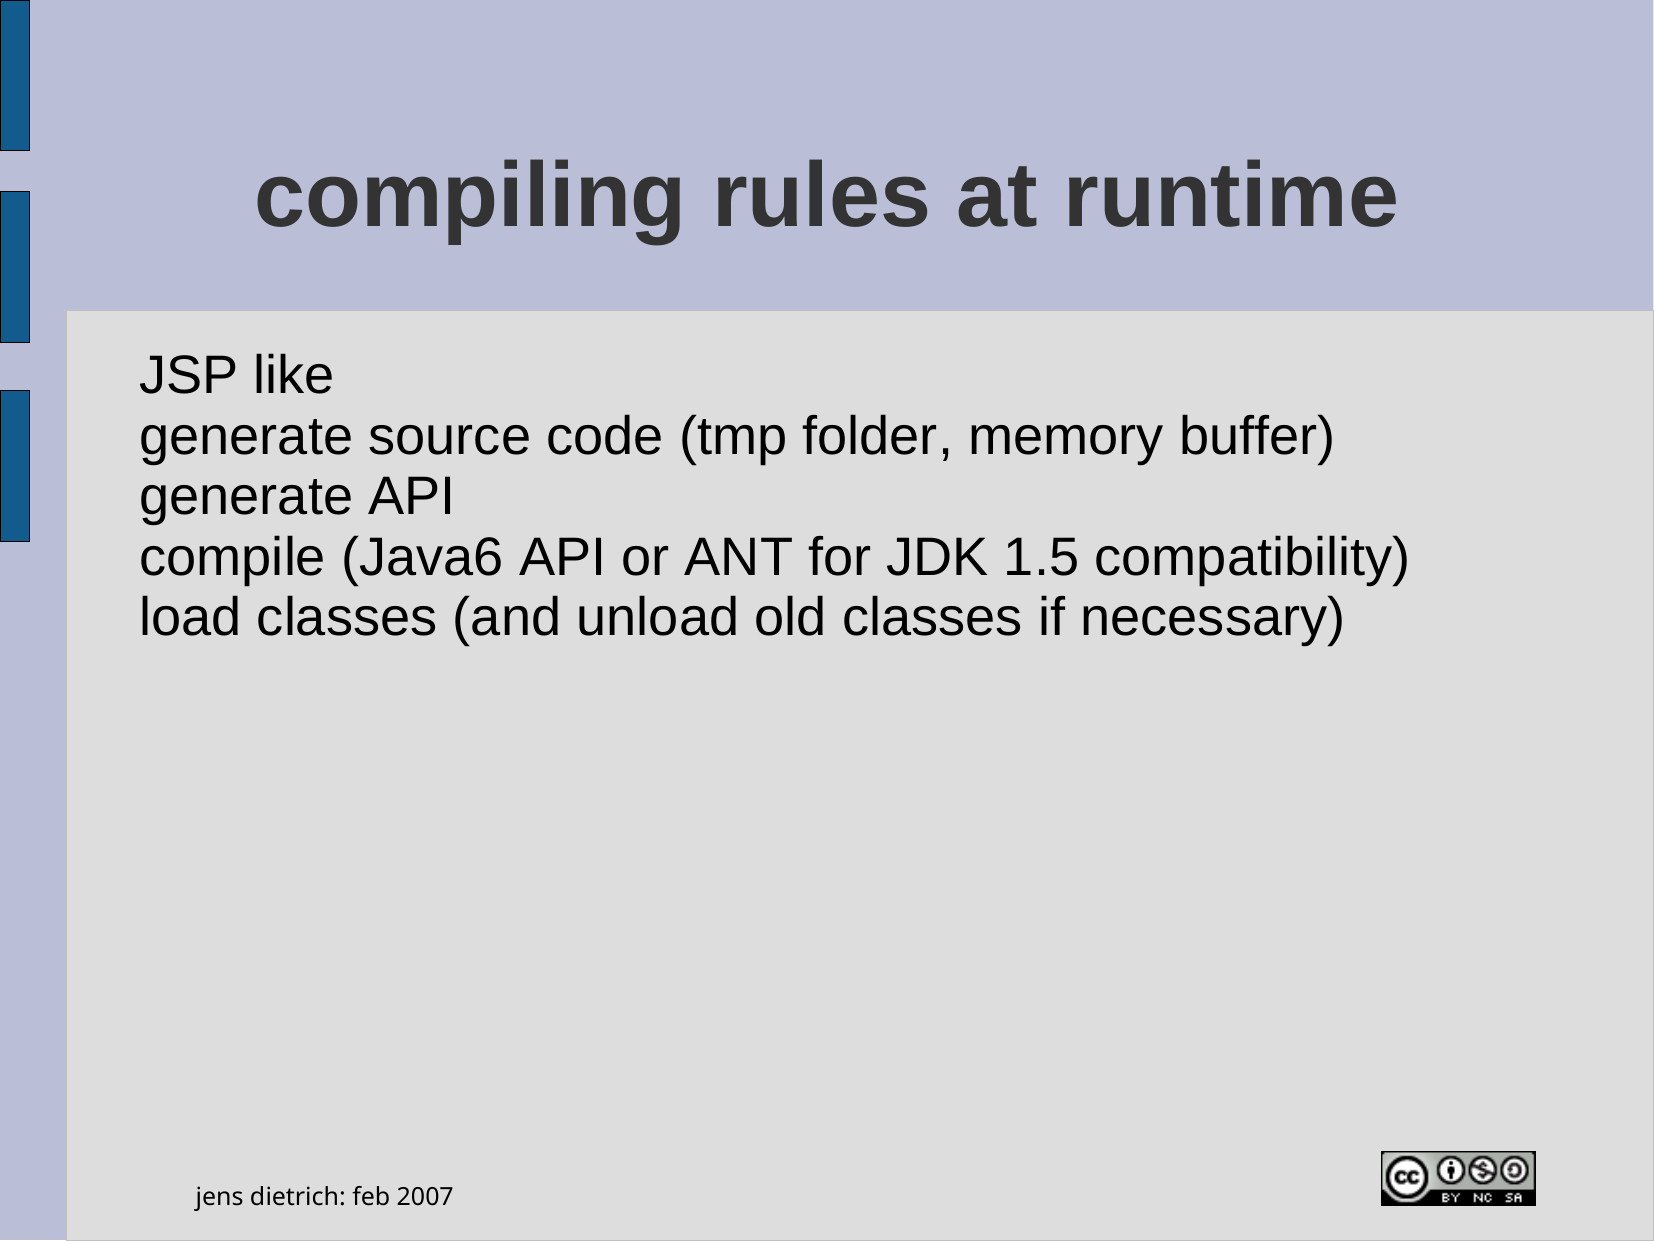

# compiling rules at runtime
JSP like
generate source code (tmp folder, memory buffer)
generate API
compile (Java6 API or ANT for JDK 1.5 compatibility)
load classes (and unload old classes if necessary)